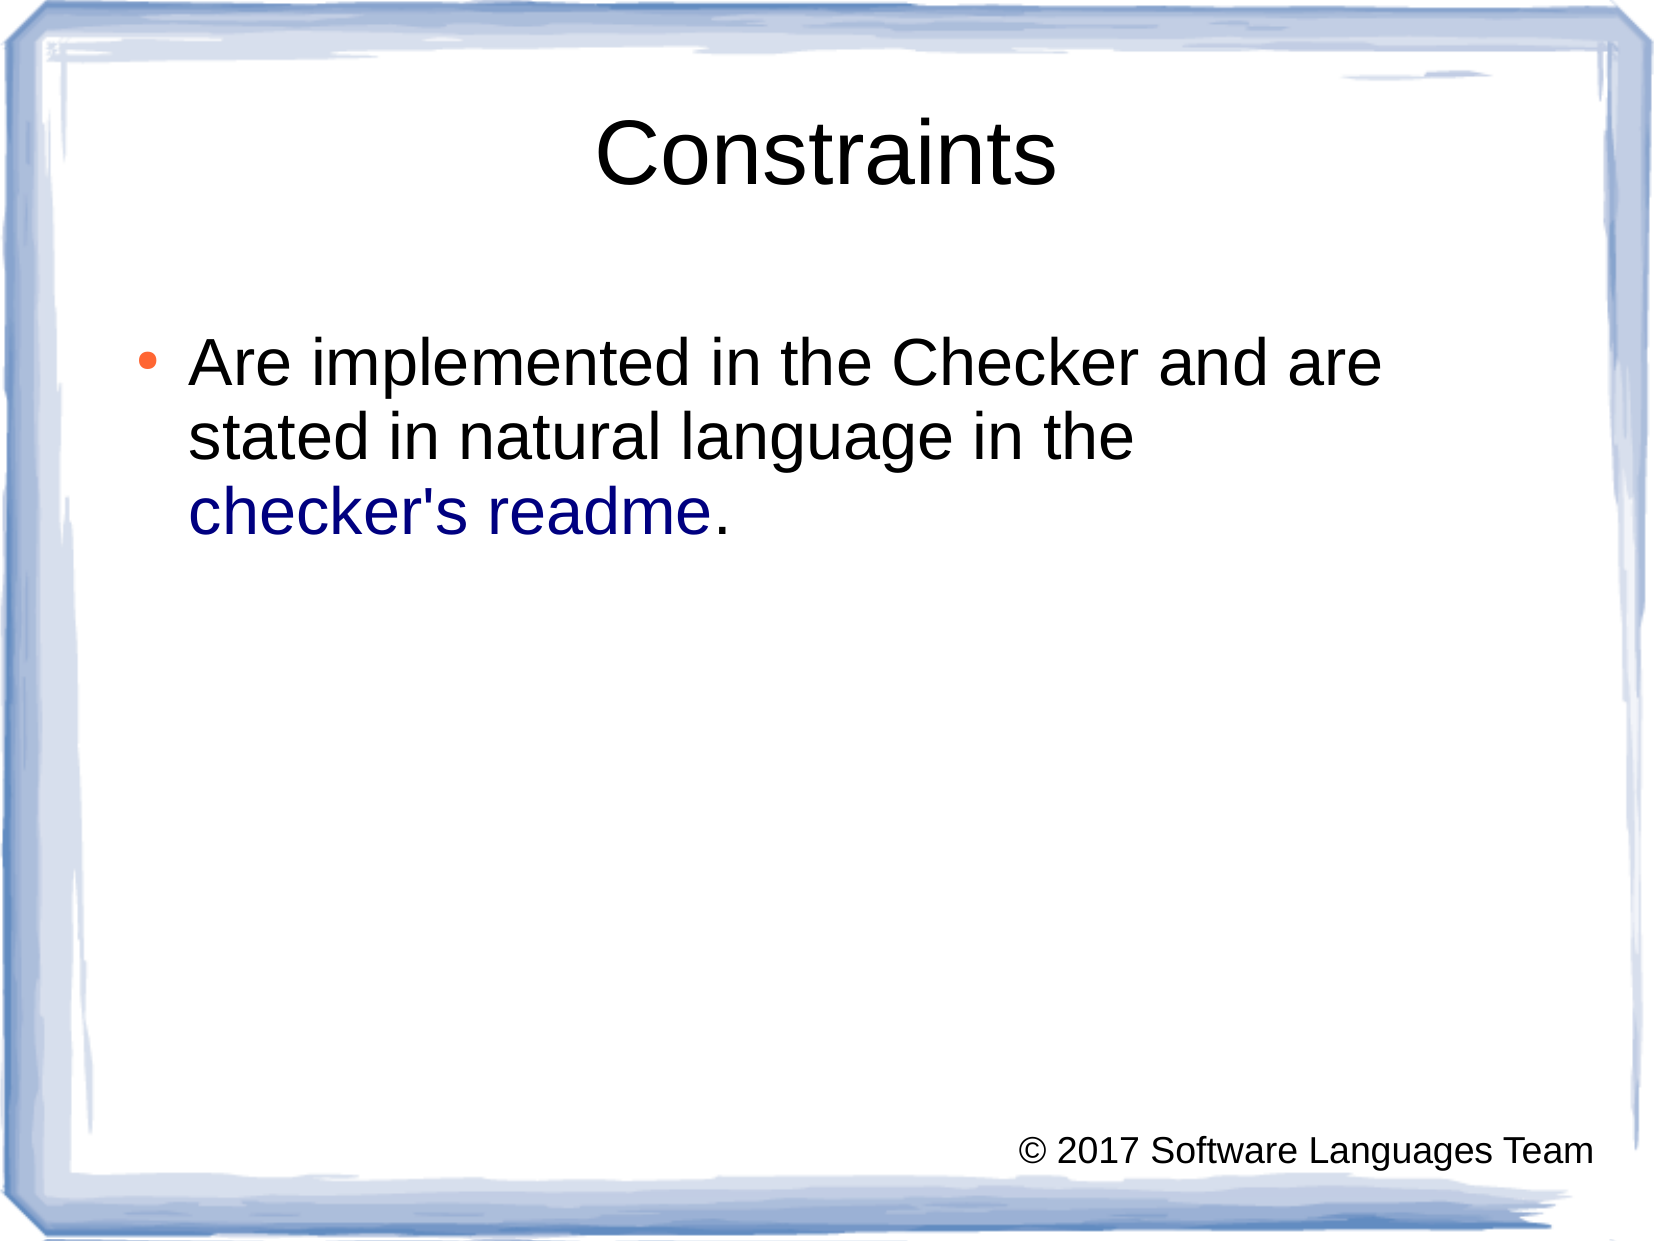

# Constraints
Are implemented in the Checker and are stated in natural language in the checker's readme.
© 2017 Software Languages Team